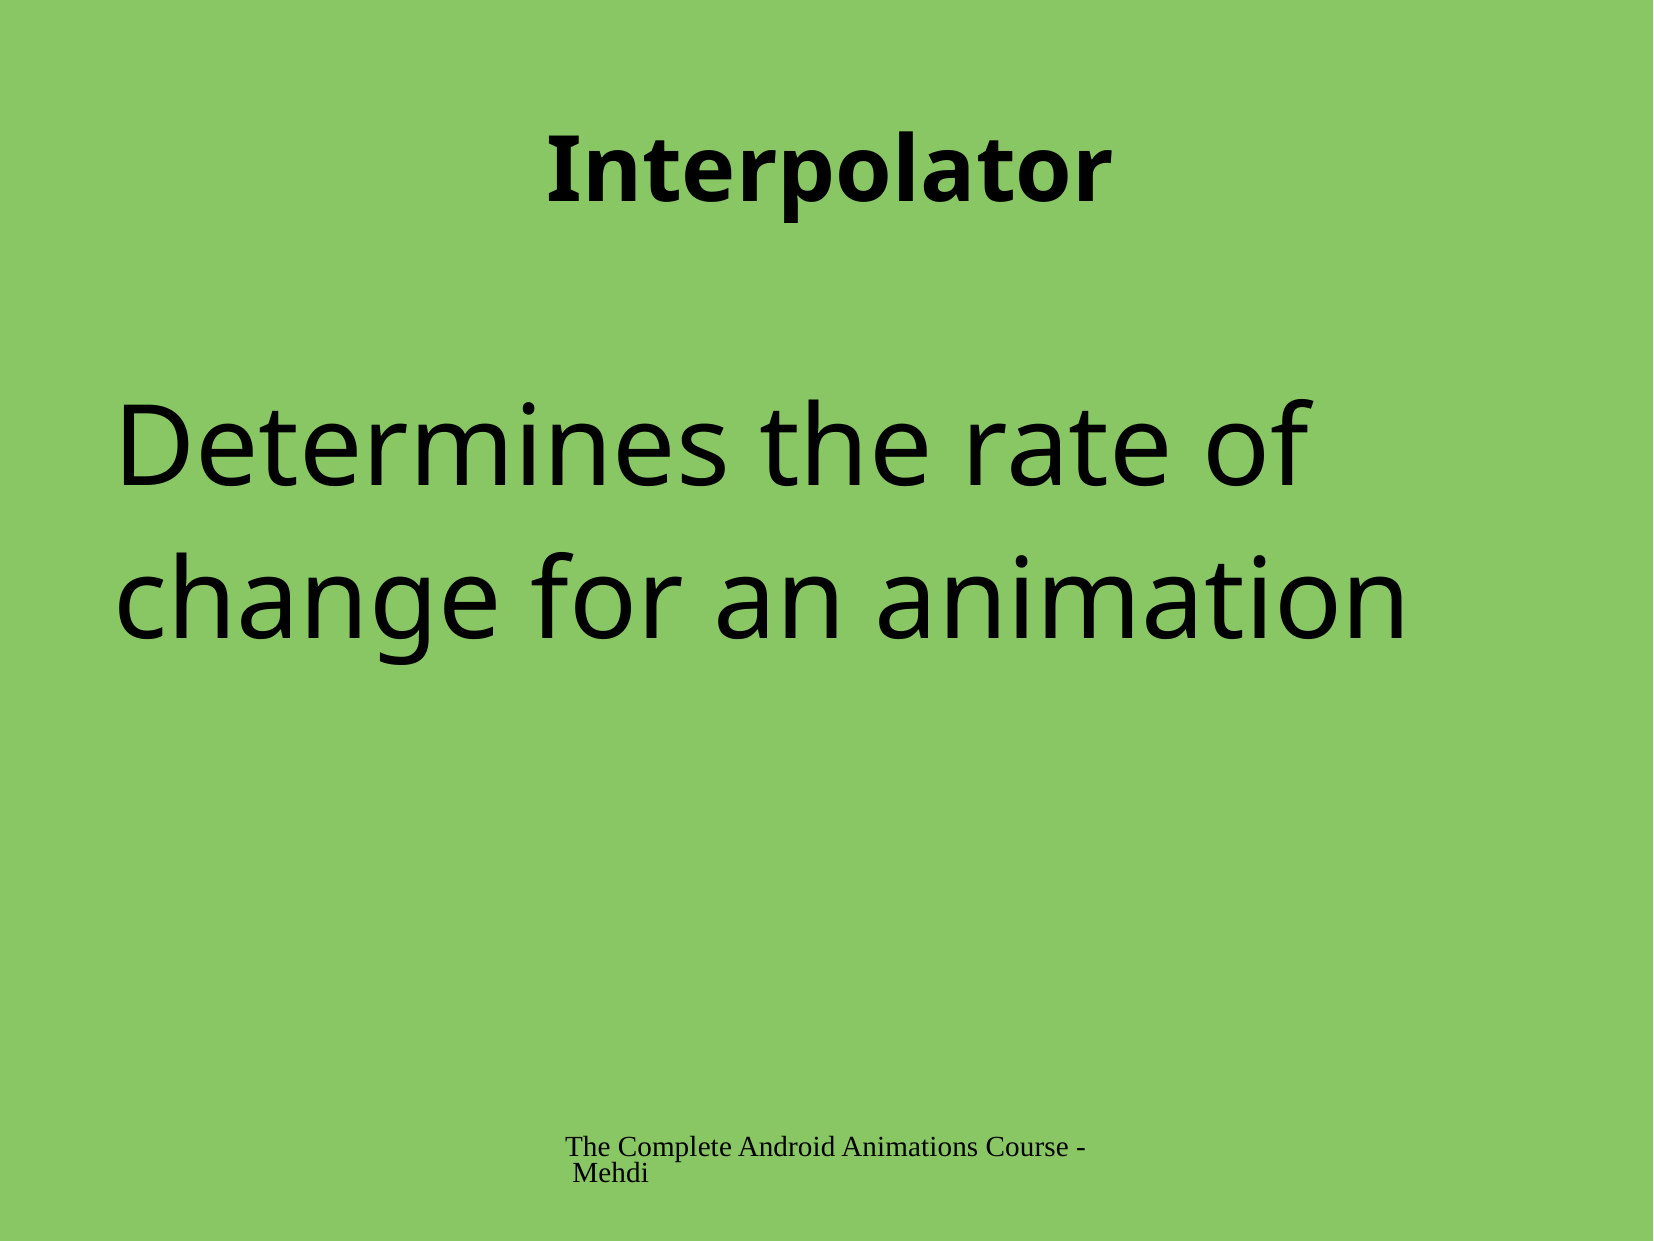

# Interpolator
Determines the rate of change for an animation
The Complete Android Animations Course - Mehdi